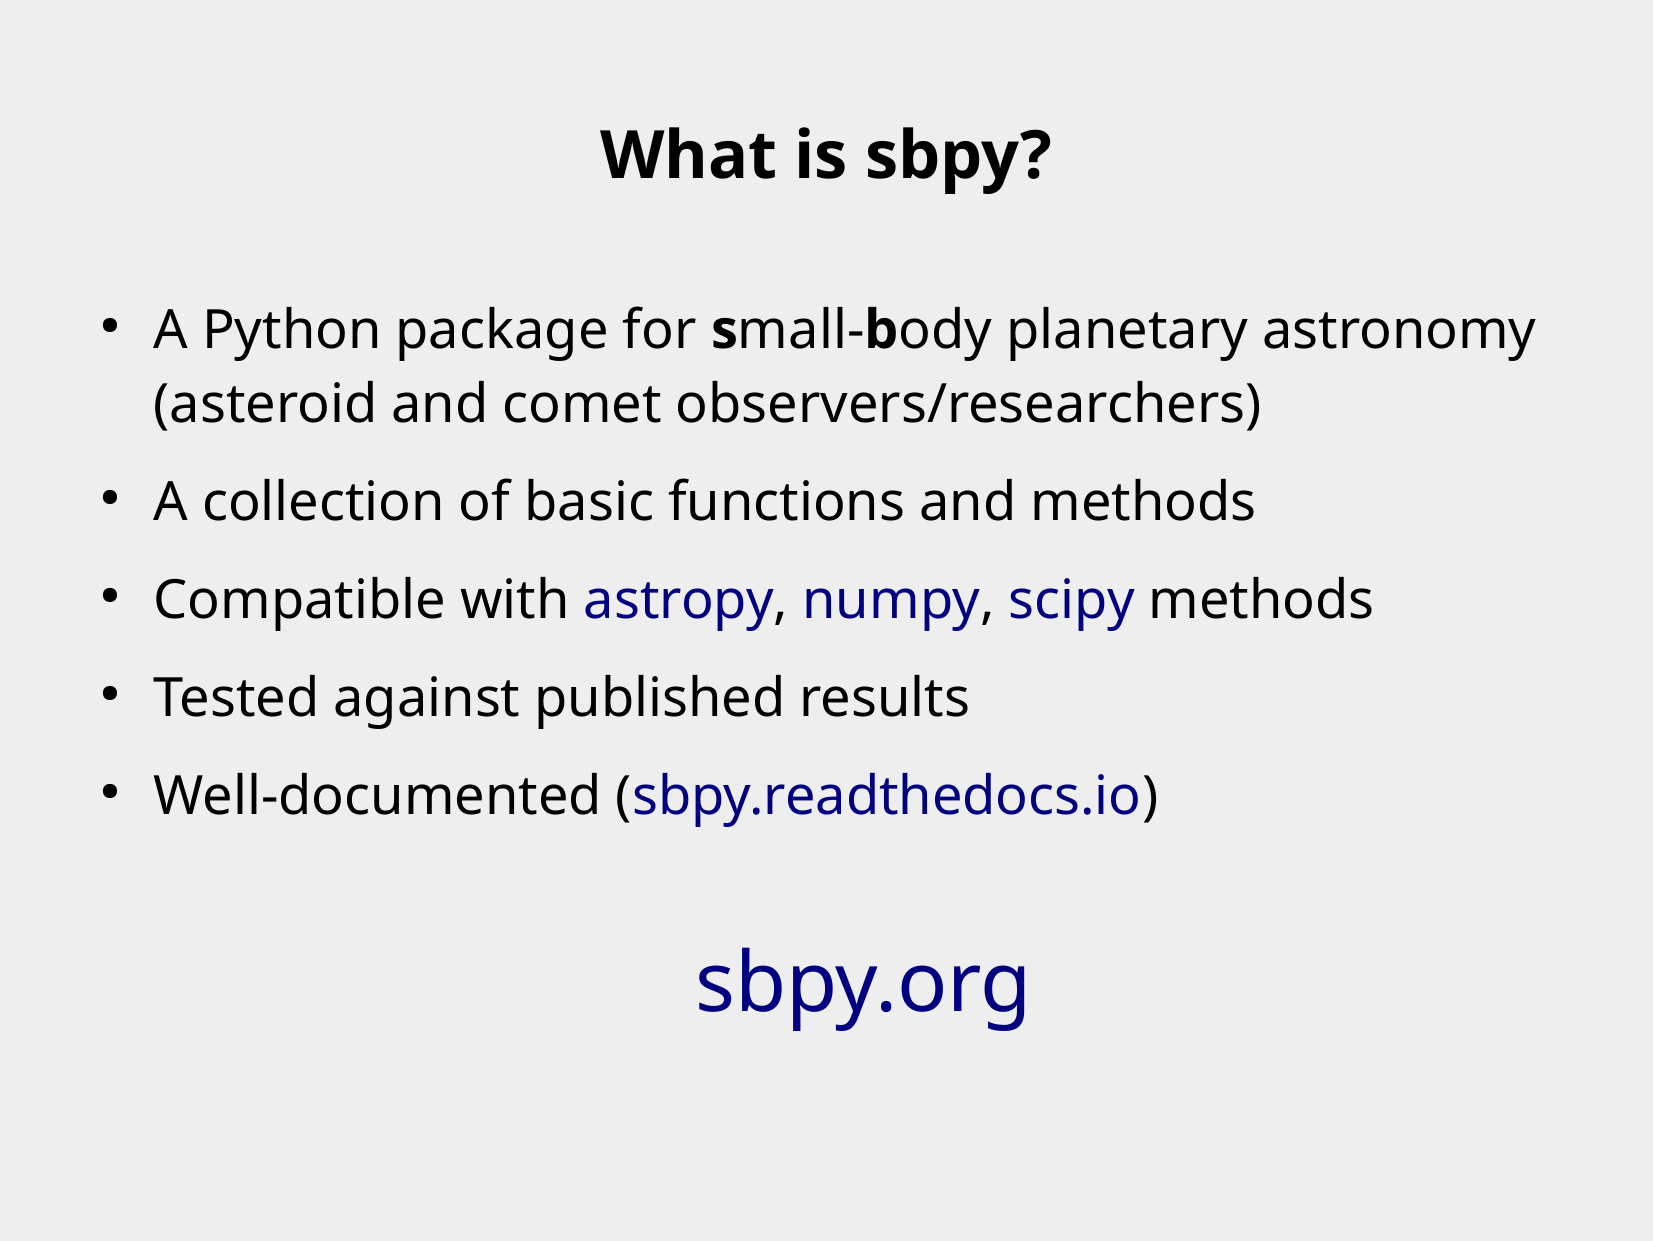

# What is sbpy?
A Python package for small-body planetary astronomy (asteroid and comet observers/researchers)
A collection of basic functions and methods
Compatible with astropy, numpy, scipy methods
Tested against published results
Well-documented (sbpy.readthedocs.io)
sbpy.org